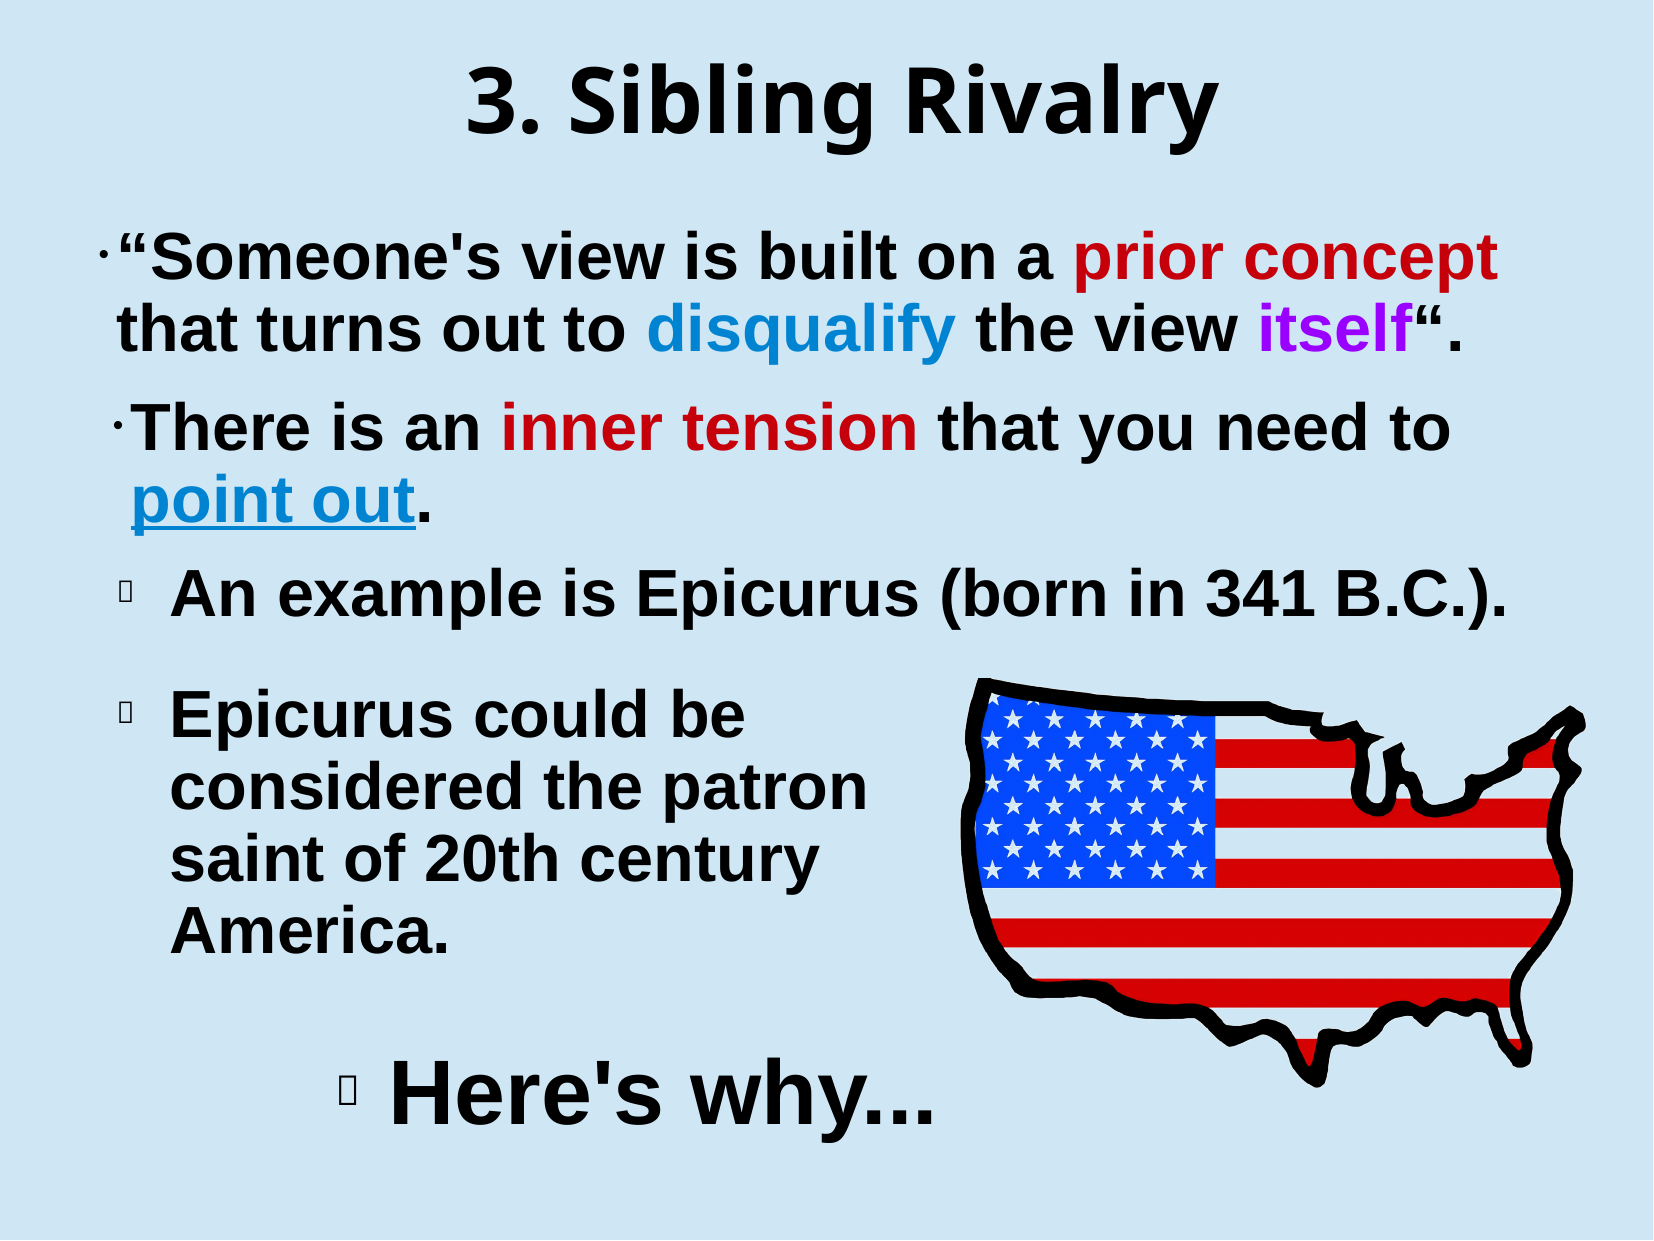

# 3. Sibling Rivalry
“Someone's view is built on a prior concept that turns out to disqualify the view itself“.
There is an inner tension that you need to point out.
An example is Epicurus (born in 341 B.C.).
Epicurus could be considered the patron saint of 20th century America.
Here's why...